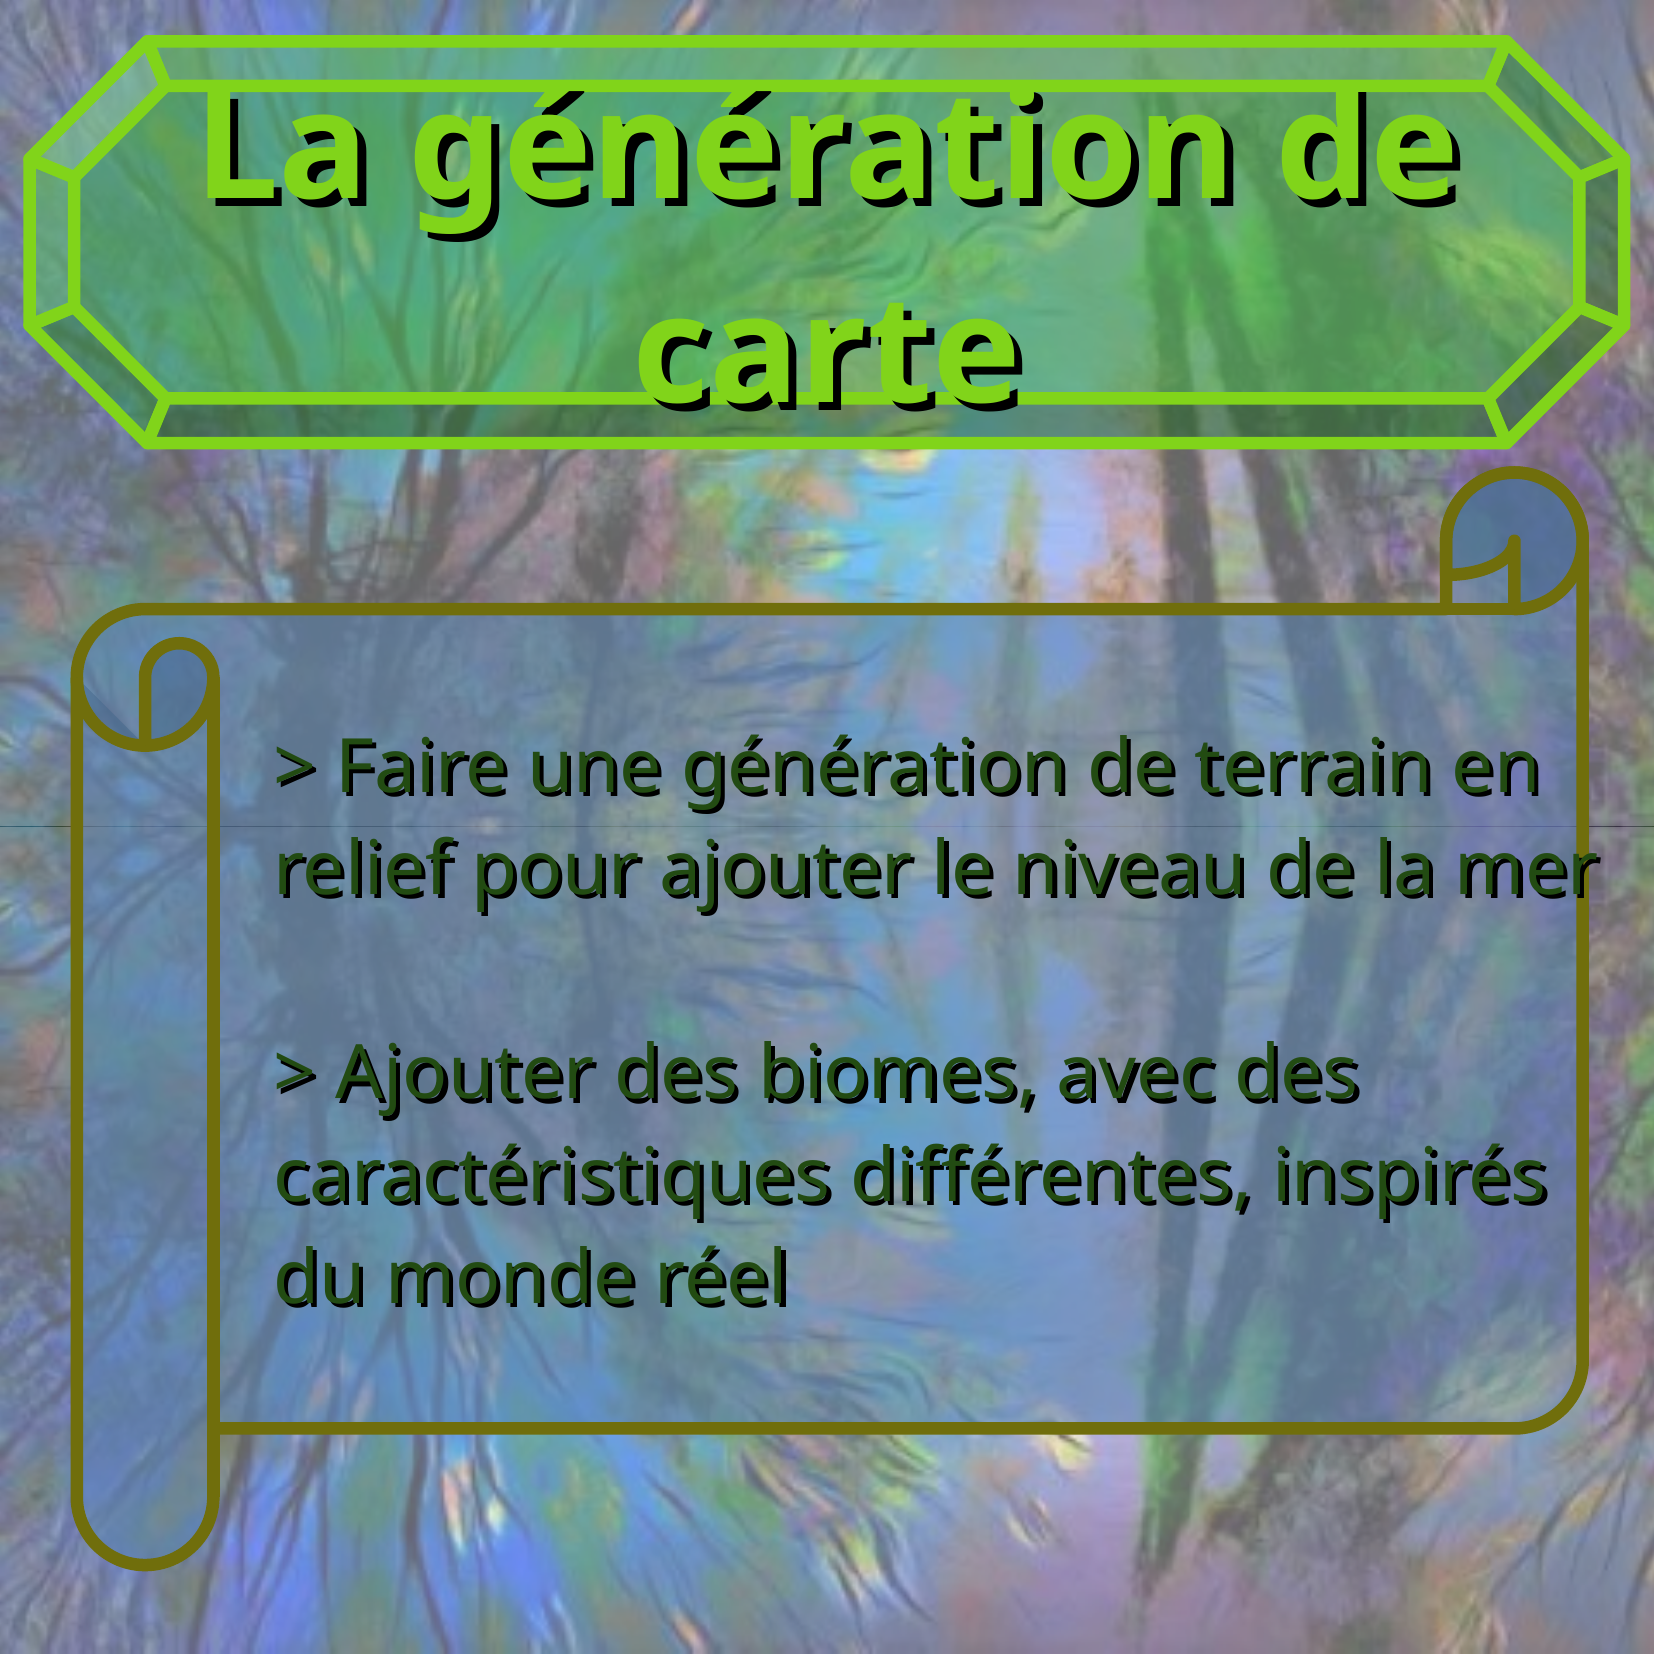

La génération de carte
 > Faire une génération de terrain en
 relief pour ajouter le niveau de la mer
 > Ajouter des biomes, avec des
 caractéristiques différentes, inspirés
 du monde réel